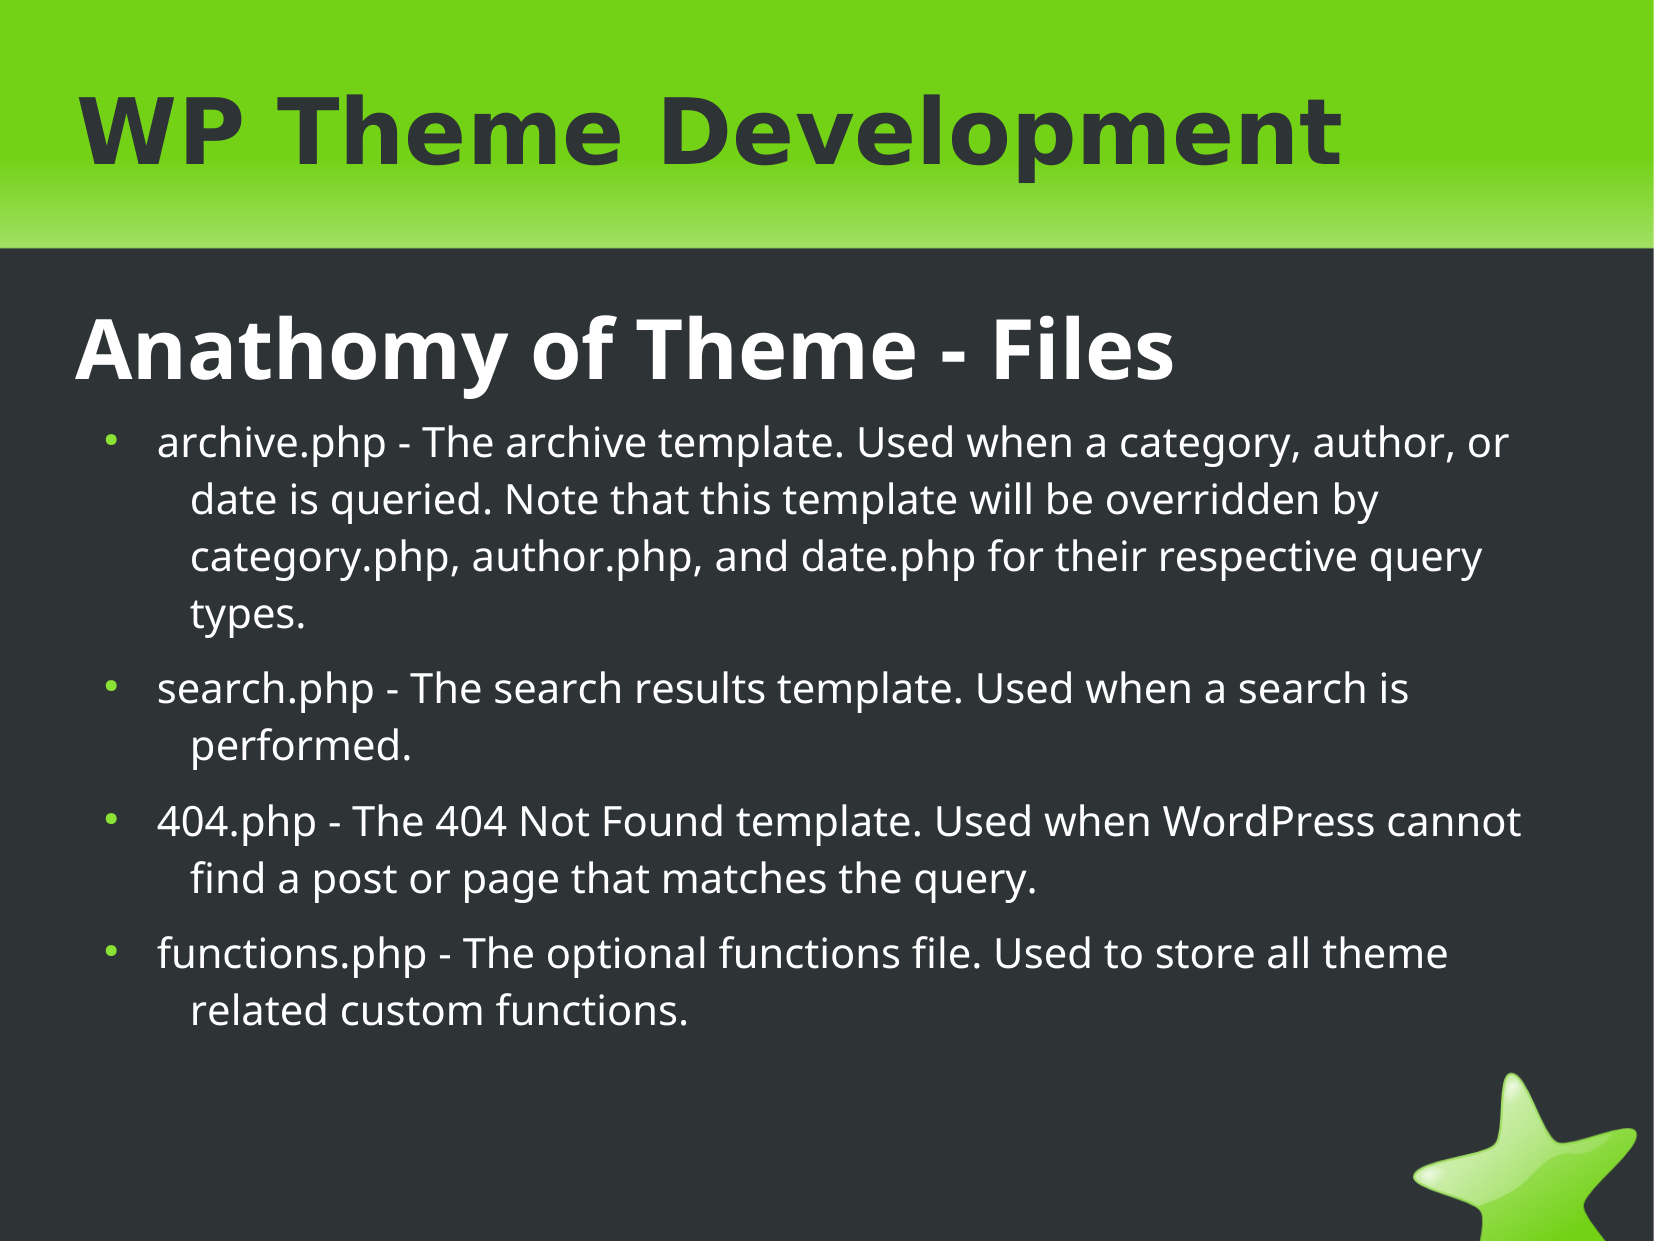

# WP Theme Development
Anathomy of Theme - Files
archive.php - The archive template. Used when a category, author, or date is queried. Note that this template will be overridden by category.php, author.php, and date.php for their respective query types.
search.php - The search results template. Used when a search is performed.
404.php - The 404 Not Found template. Used when WordPress cannot find a post or page that matches the query.
functions.php - The optional functions file. Used to store all theme related custom functions.